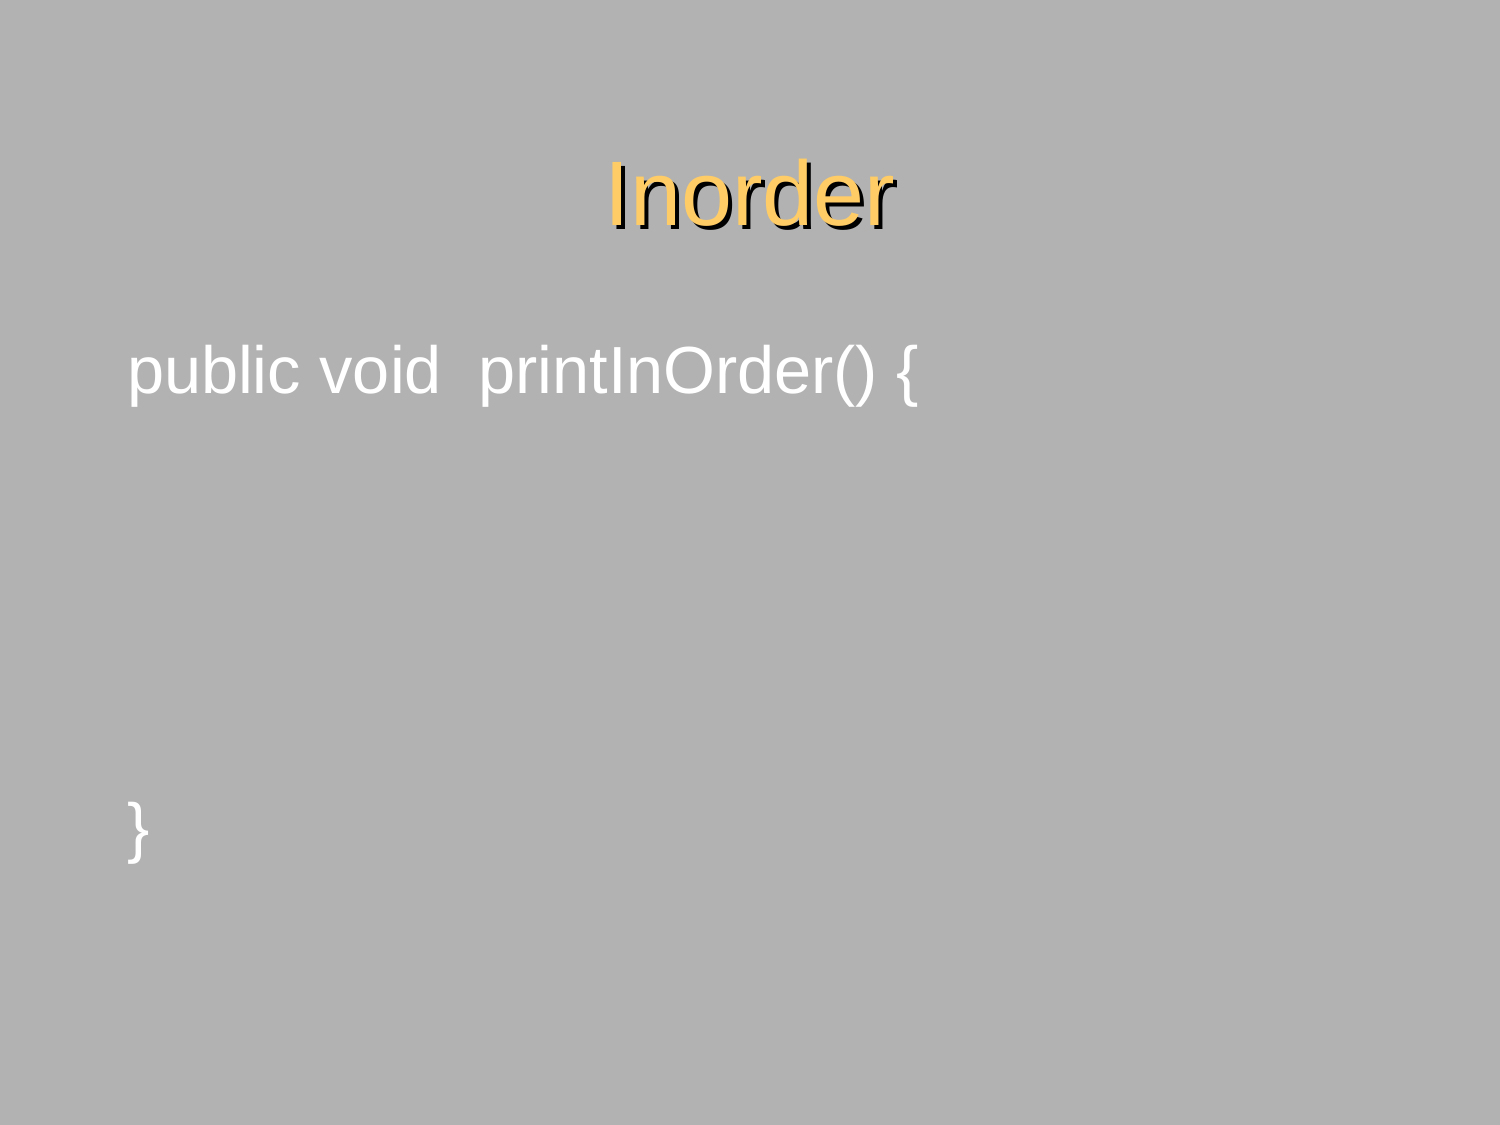

# Inorder
public void printInOrder() {
}